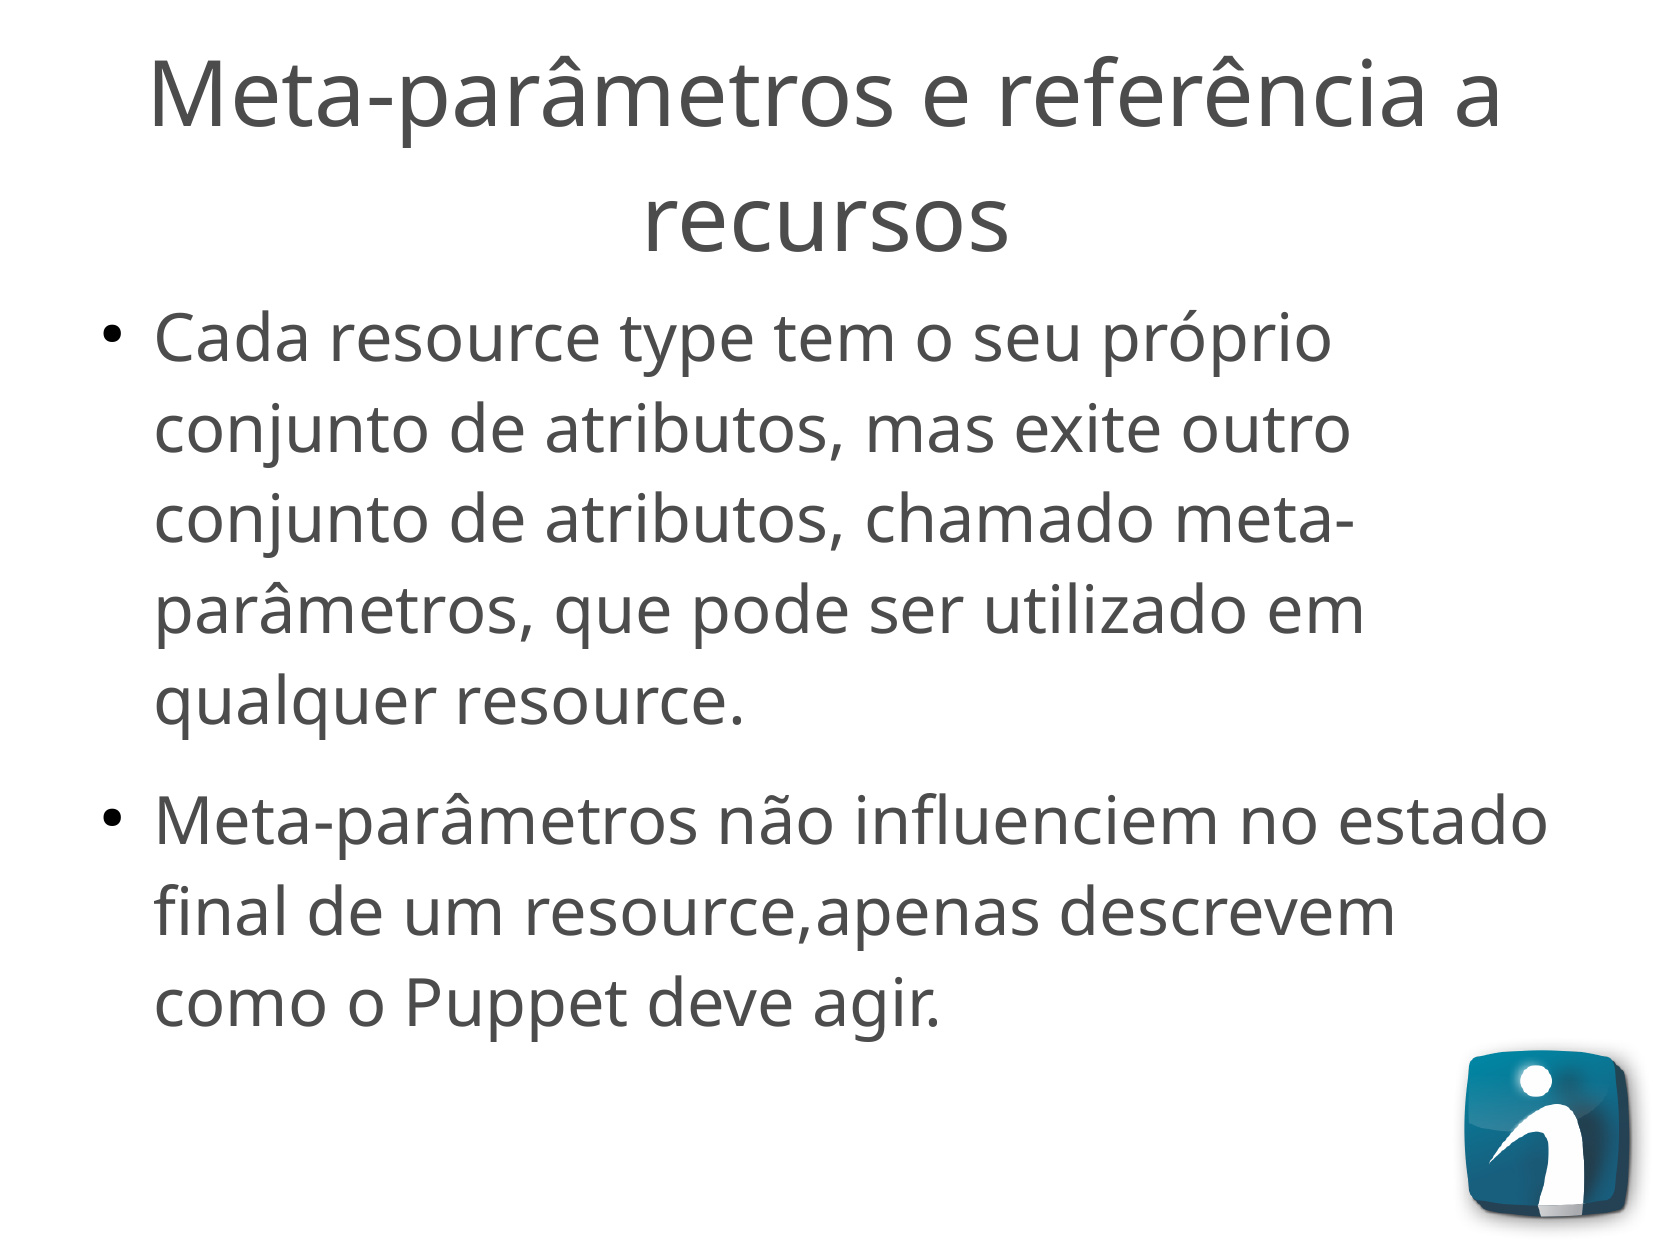

# Meta-parâmetros e referência a recursos
Cada resource type tem o seu próprio conjunto de atributos, mas exite outro conjunto de atributos, chamado meta-parâmetros, que pode ser utilizado em qualquer resource.
Meta-parâmetros não influenciem no estado final de um resource,apenas descrevem como o Puppet deve agir.